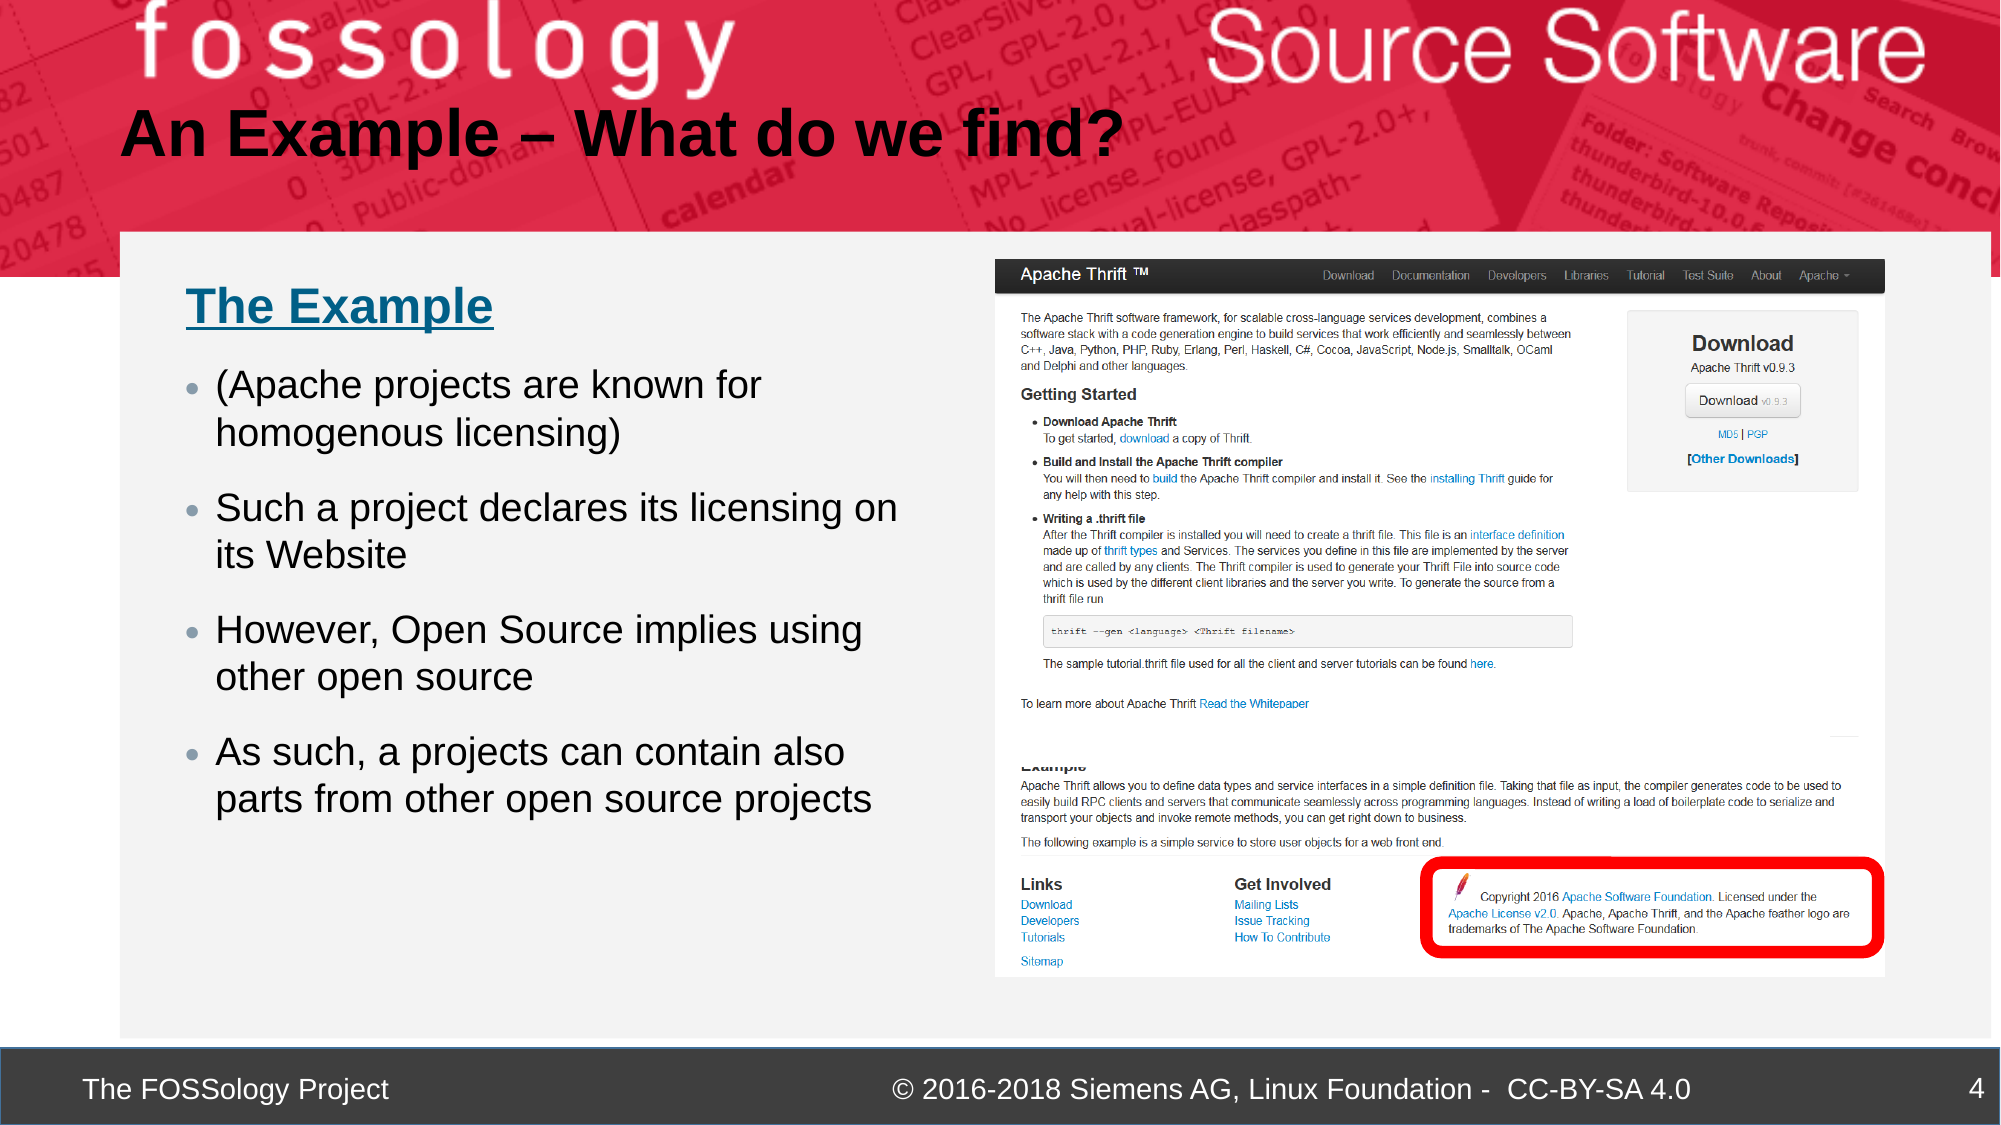

An Example – What do we find?
The Example
(Apache projects are known for
homogenous licensing)
Such a project declares its licensing on its Website
However, Open Source implies using other open source
As such, a projects can contain also parts from other open source projects